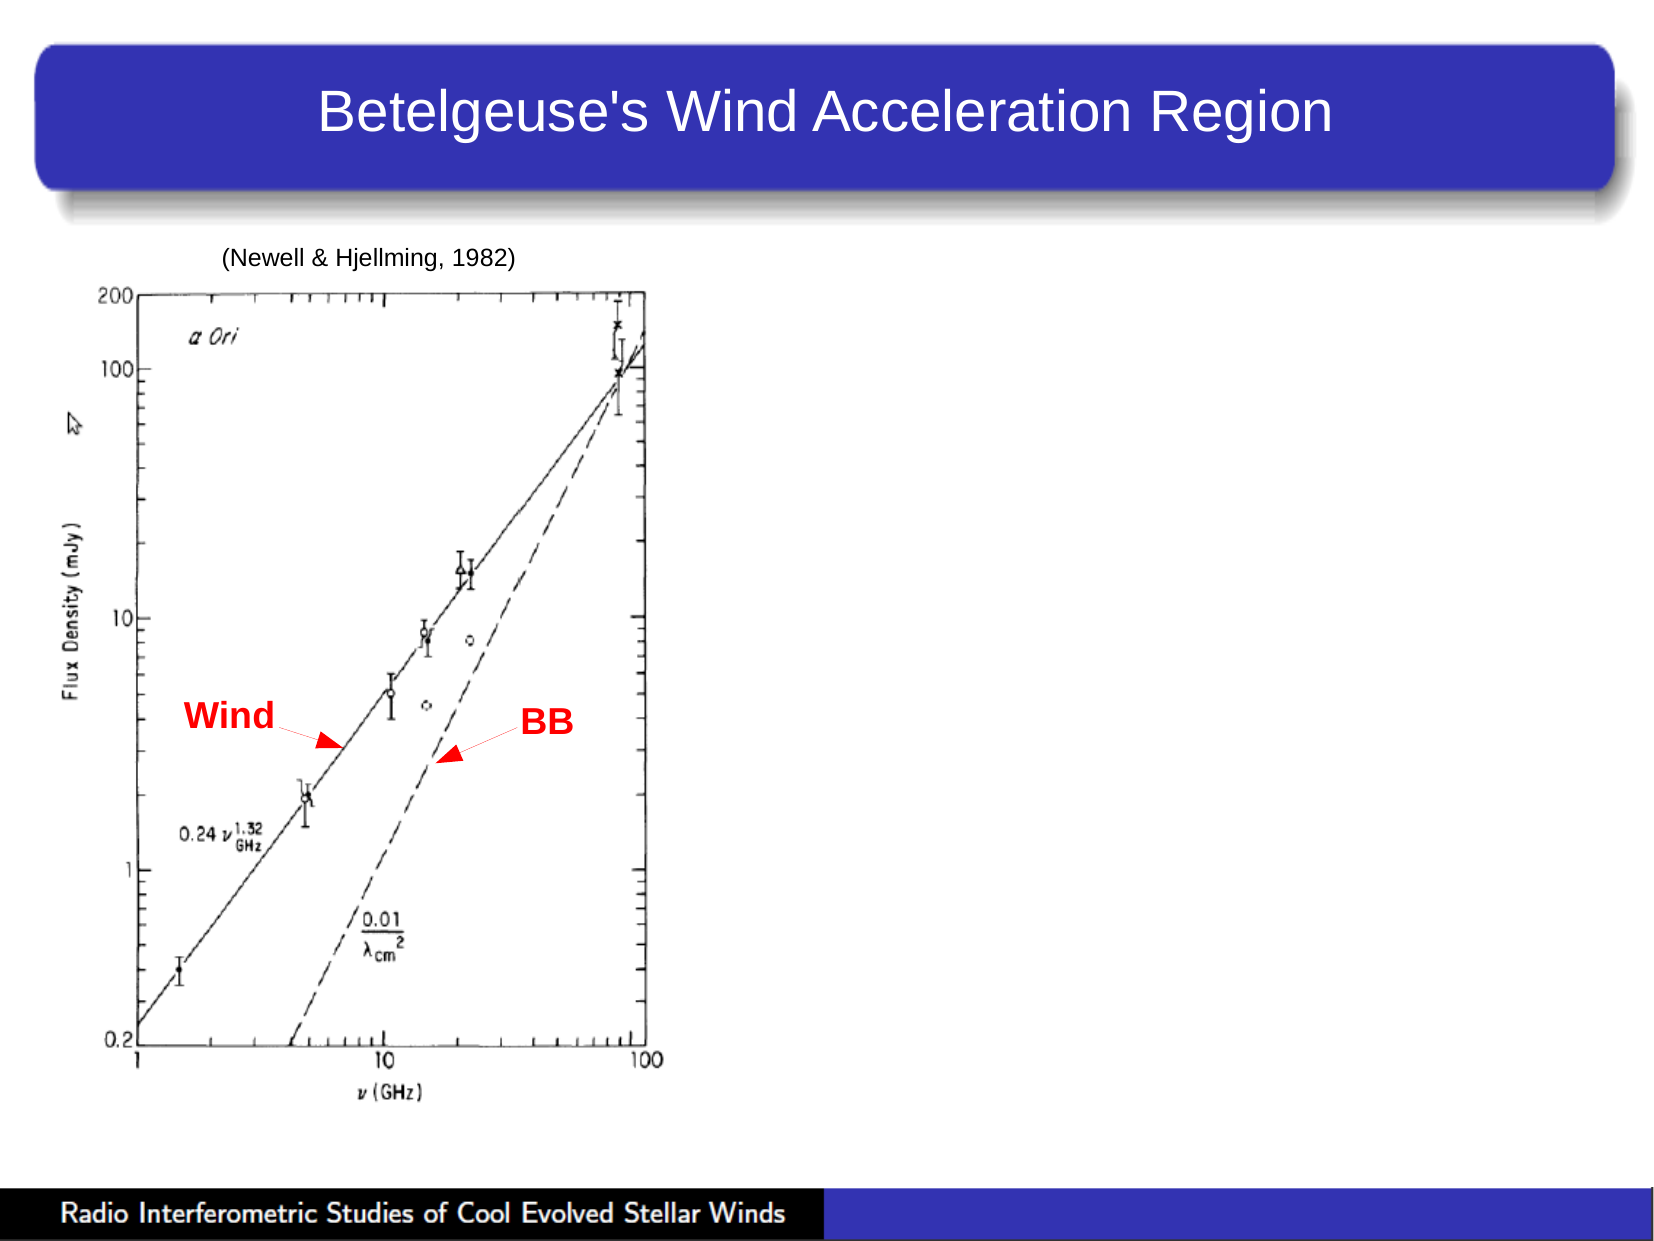

Betelgeuse's Wind Acceleration Region
(Newell & Hjellming, 1982)
Wind
BB